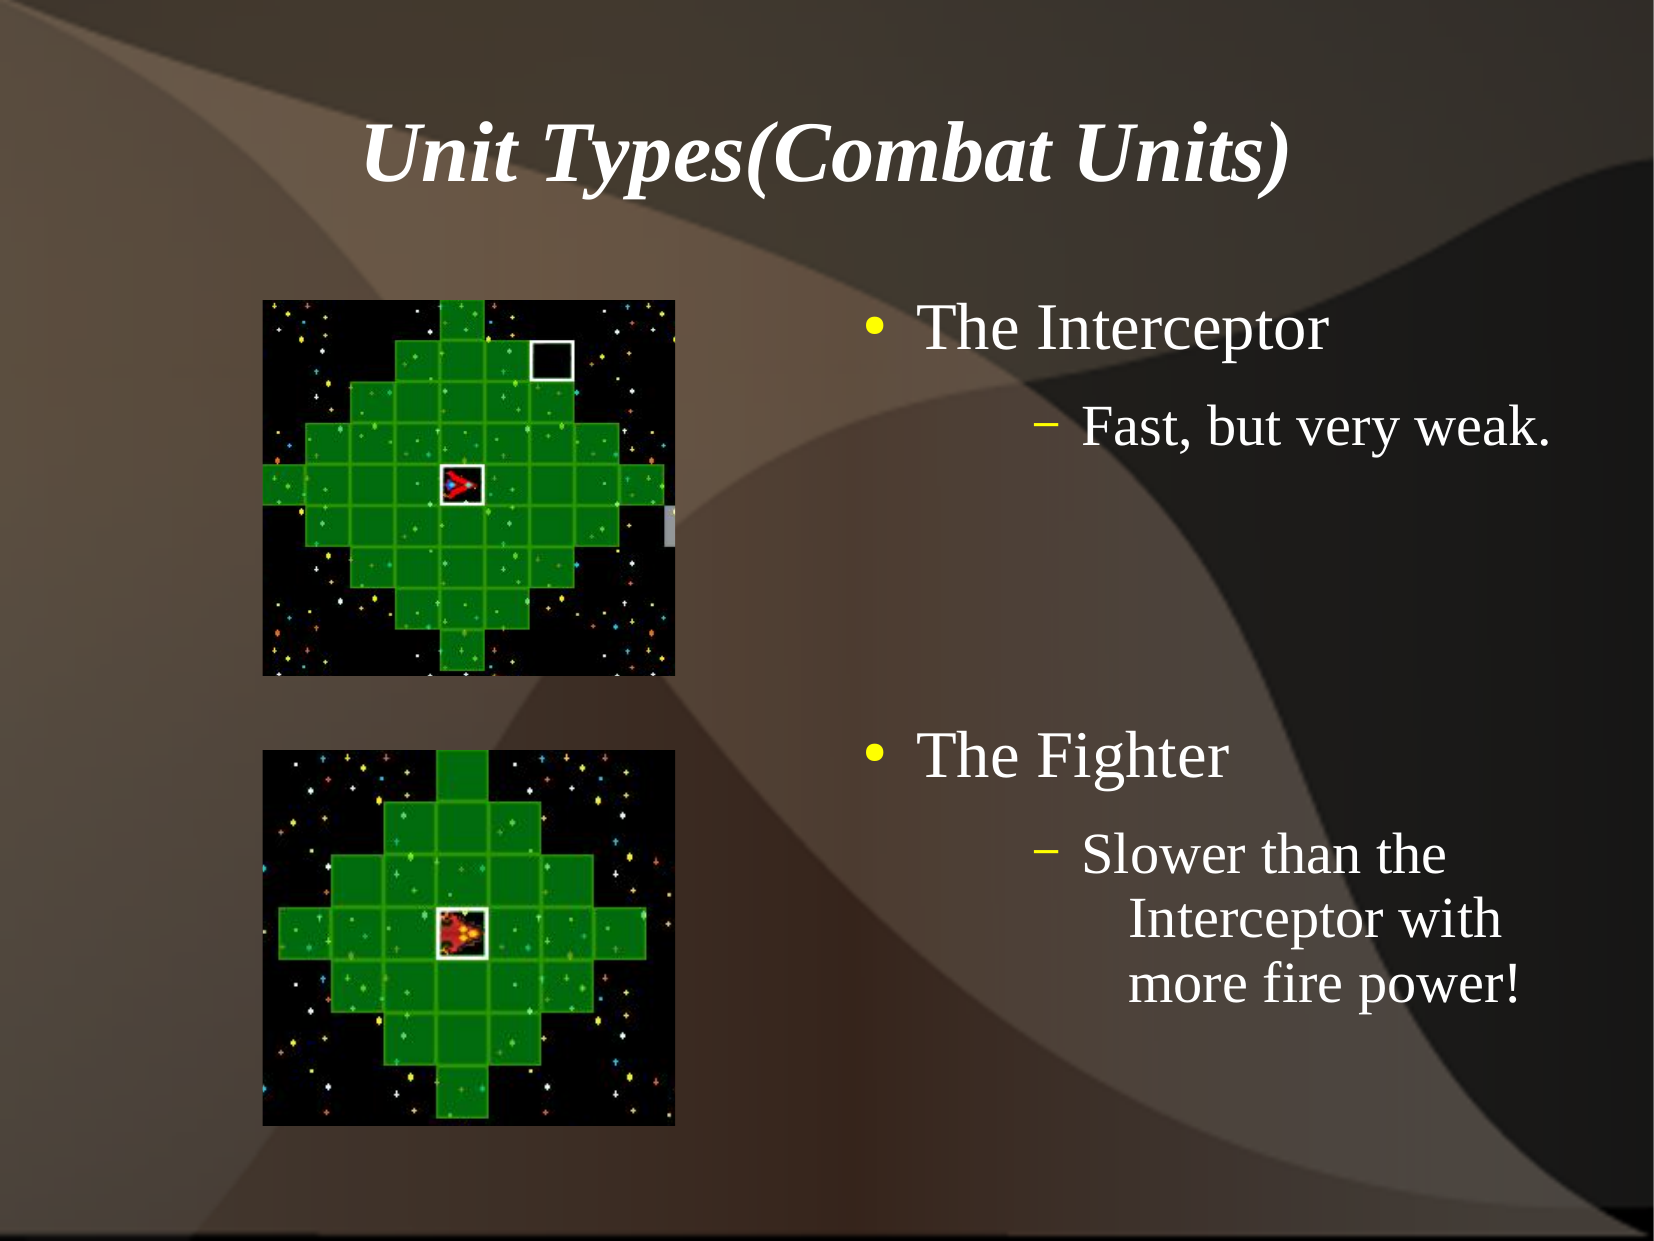

# Unit Types(Combat Units)
The Interceptor
Fast, but very weak.
The Fighter
Slower than the Interceptor with more fire power!